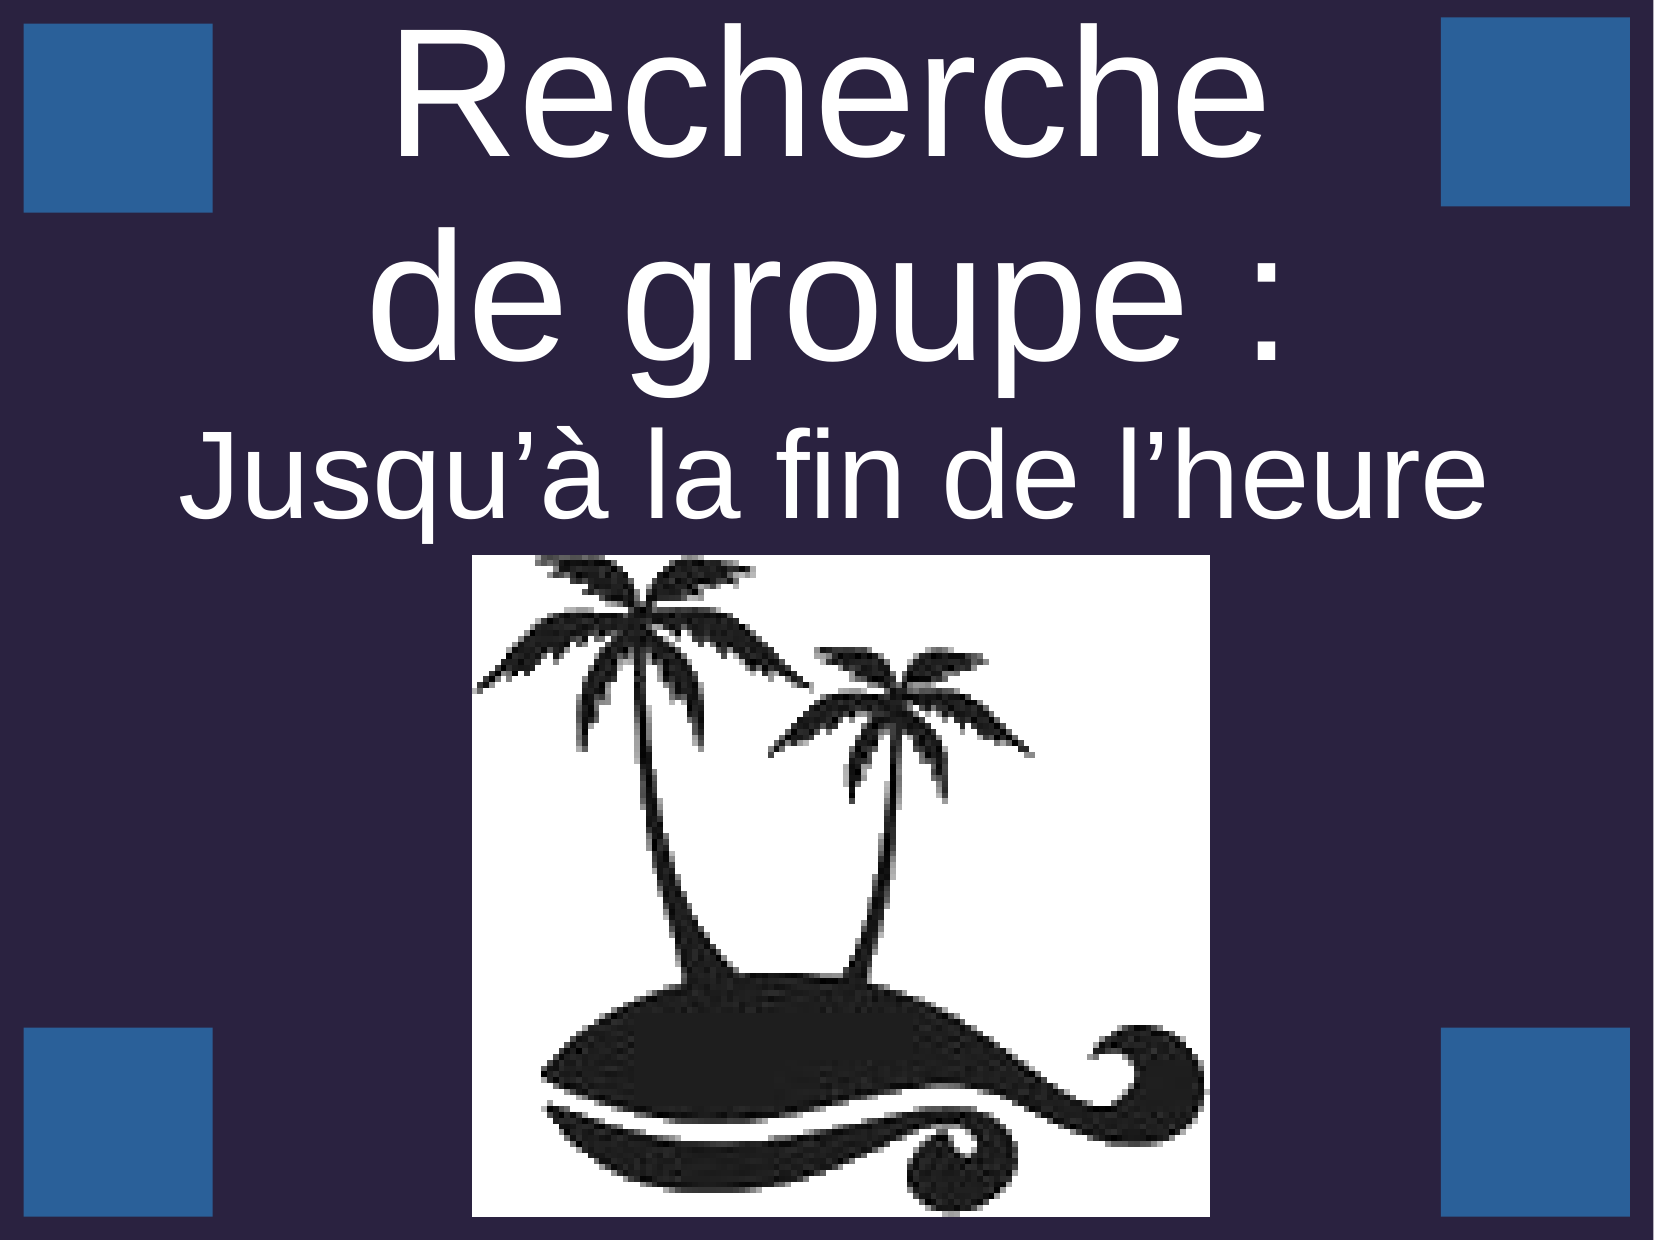

# Recherche de groupe :
Jusqu’à la fin de l’heure